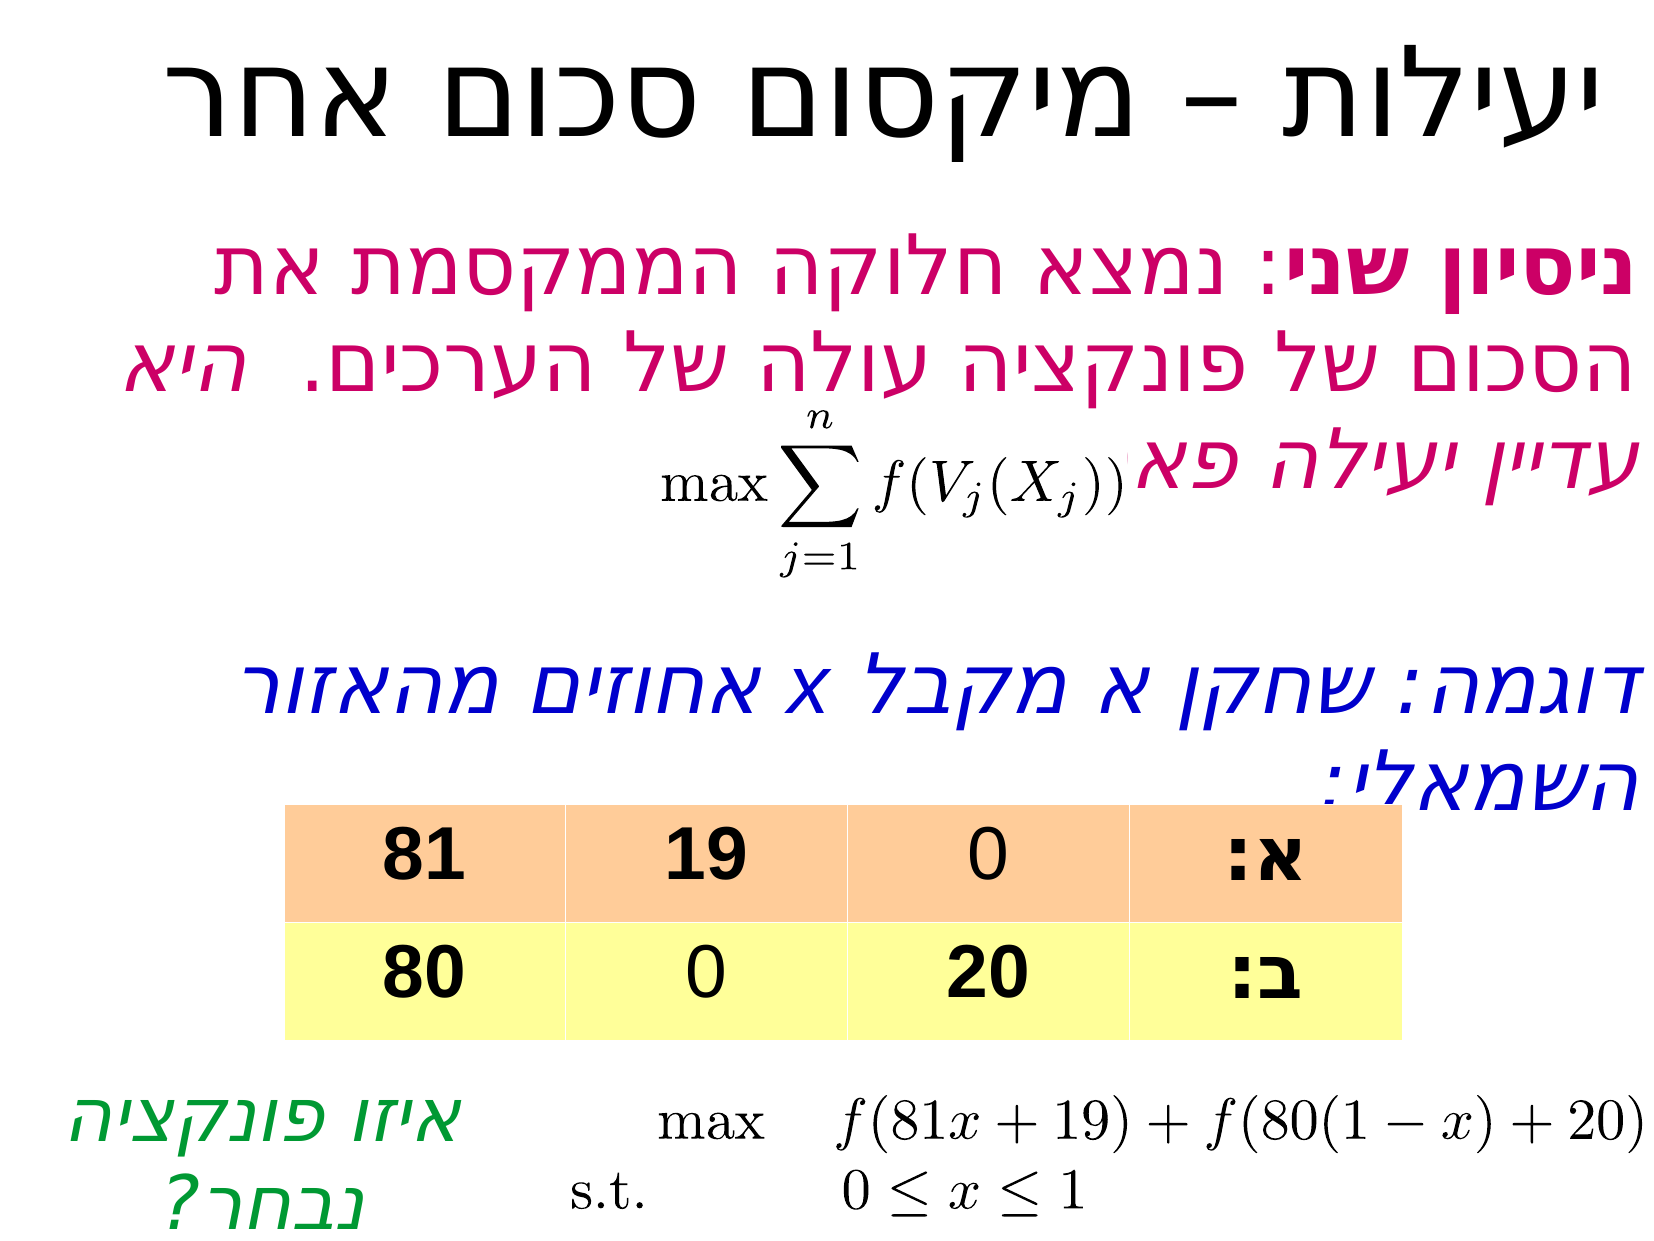

# יעילות – מיקסום סכום אחר
ניסיון שני: נמצא חלוקה הממקסמת את הסכום של פונקציה עולה של הערכים. היא עדיין יעילה פארטו.
דוגמה: שחקן א מקבל x אחוזים מהאזור השמאלי:
| 81 | 19 | 0 | א: |
| --- | --- | --- | --- |
| 80 | 0 | 20 | ב: |
איזו פונקציה נבחר?